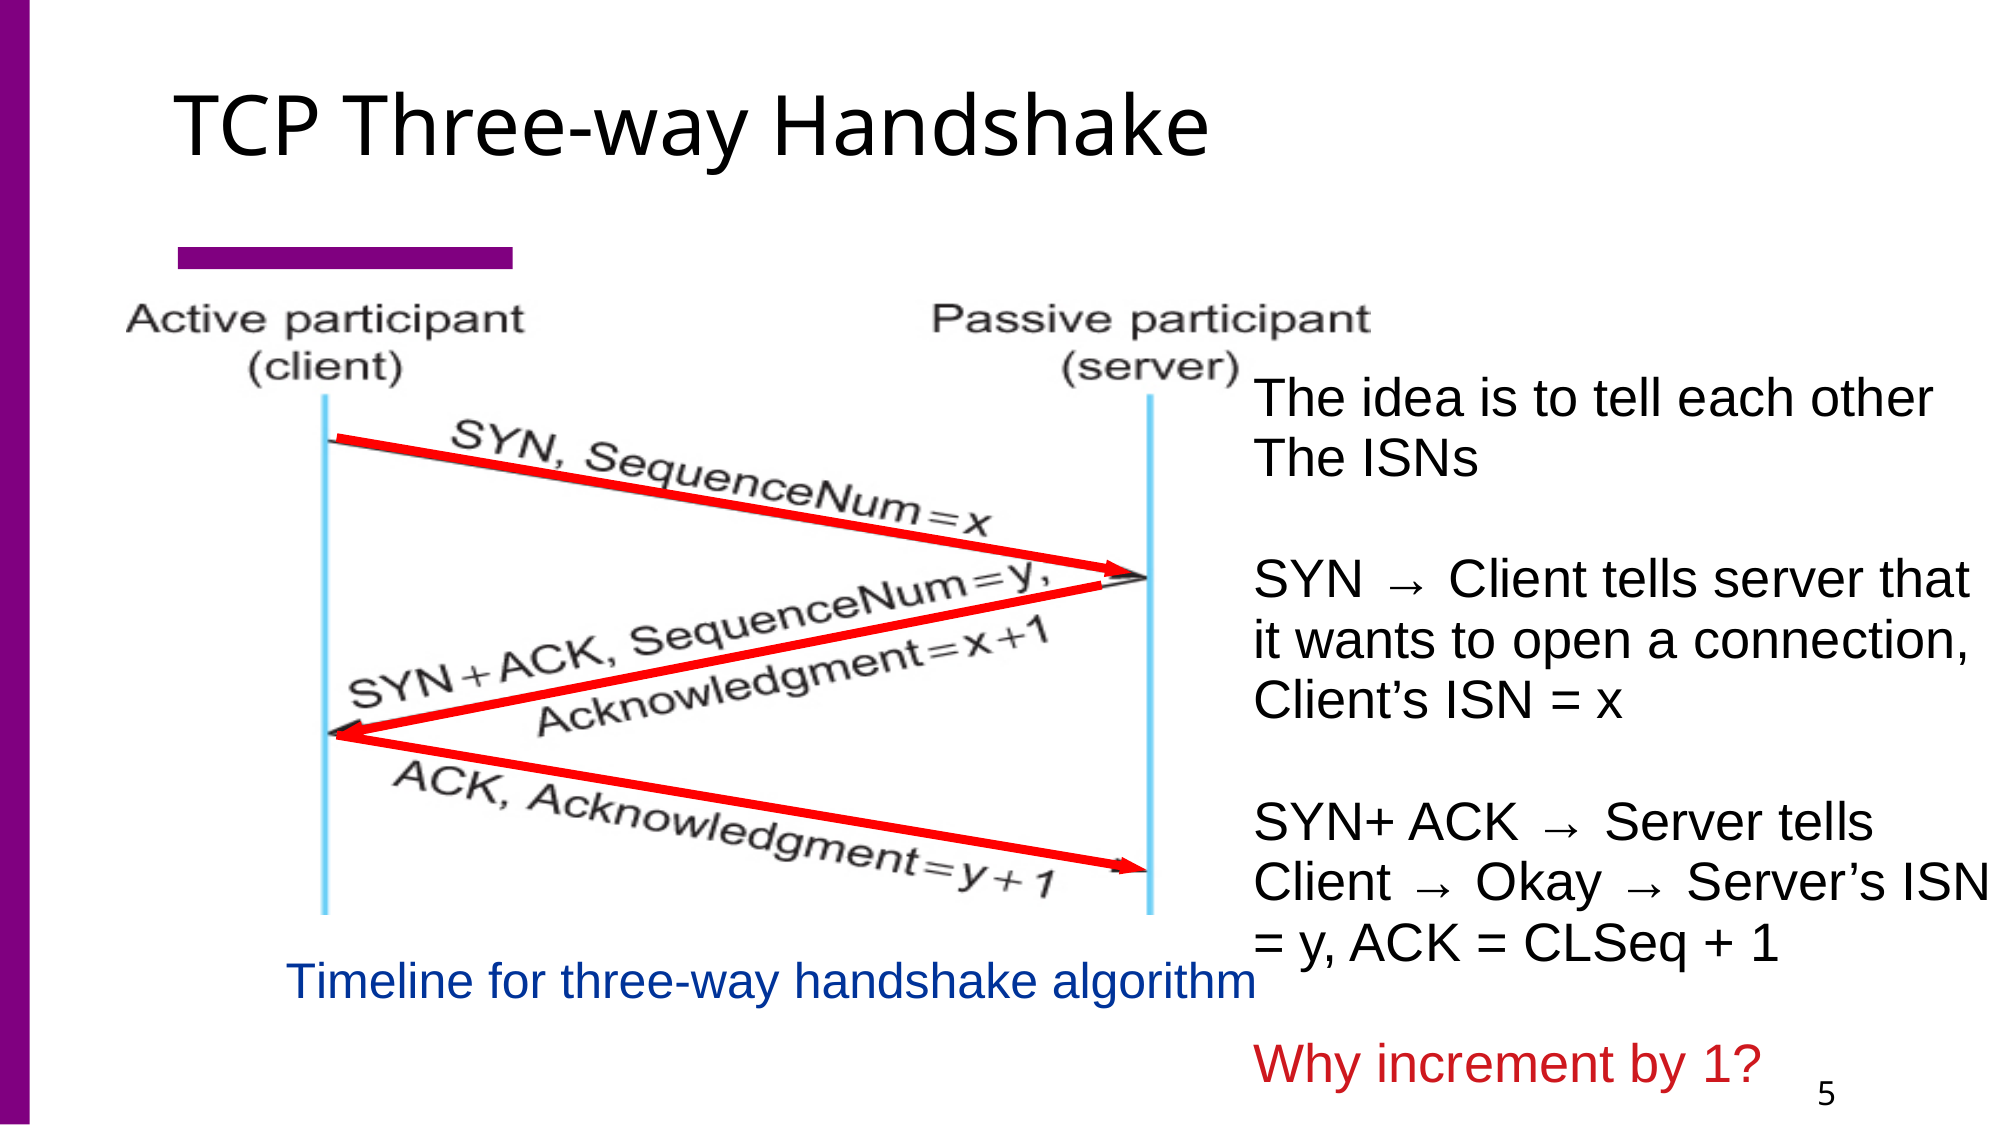

# TCP Three-way Handshake
The idea is to tell each other
The ISNs
SYN → Client tells server that
it wants to open a connection,
Client’s ISN = x
SYN+ ACK → Server tells
Client → Okay → Server’s ISN
= y, ACK = CLSeq + 1
Why increment by 1?
Timeline for three-way handshake algorithm